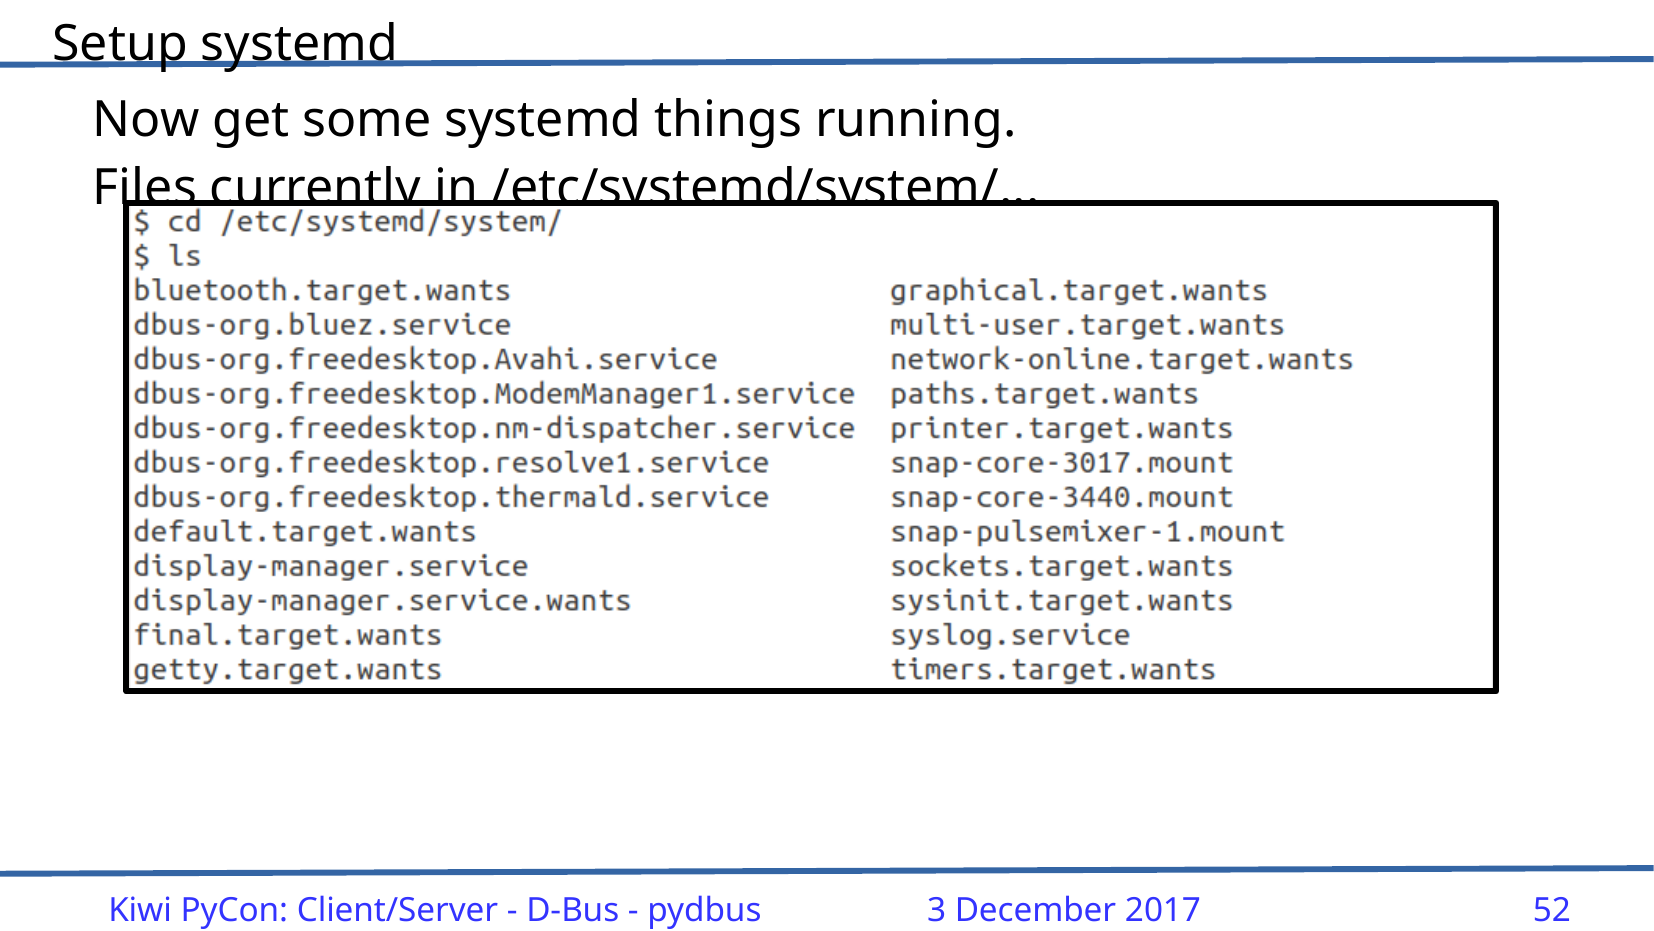

Setup systemd
Now get some systemd things running.
Files currently in /etc/systemd/system/...
Kiwi PyCon: Client/Server - D-Bus - pydbus
3 December 2017
52